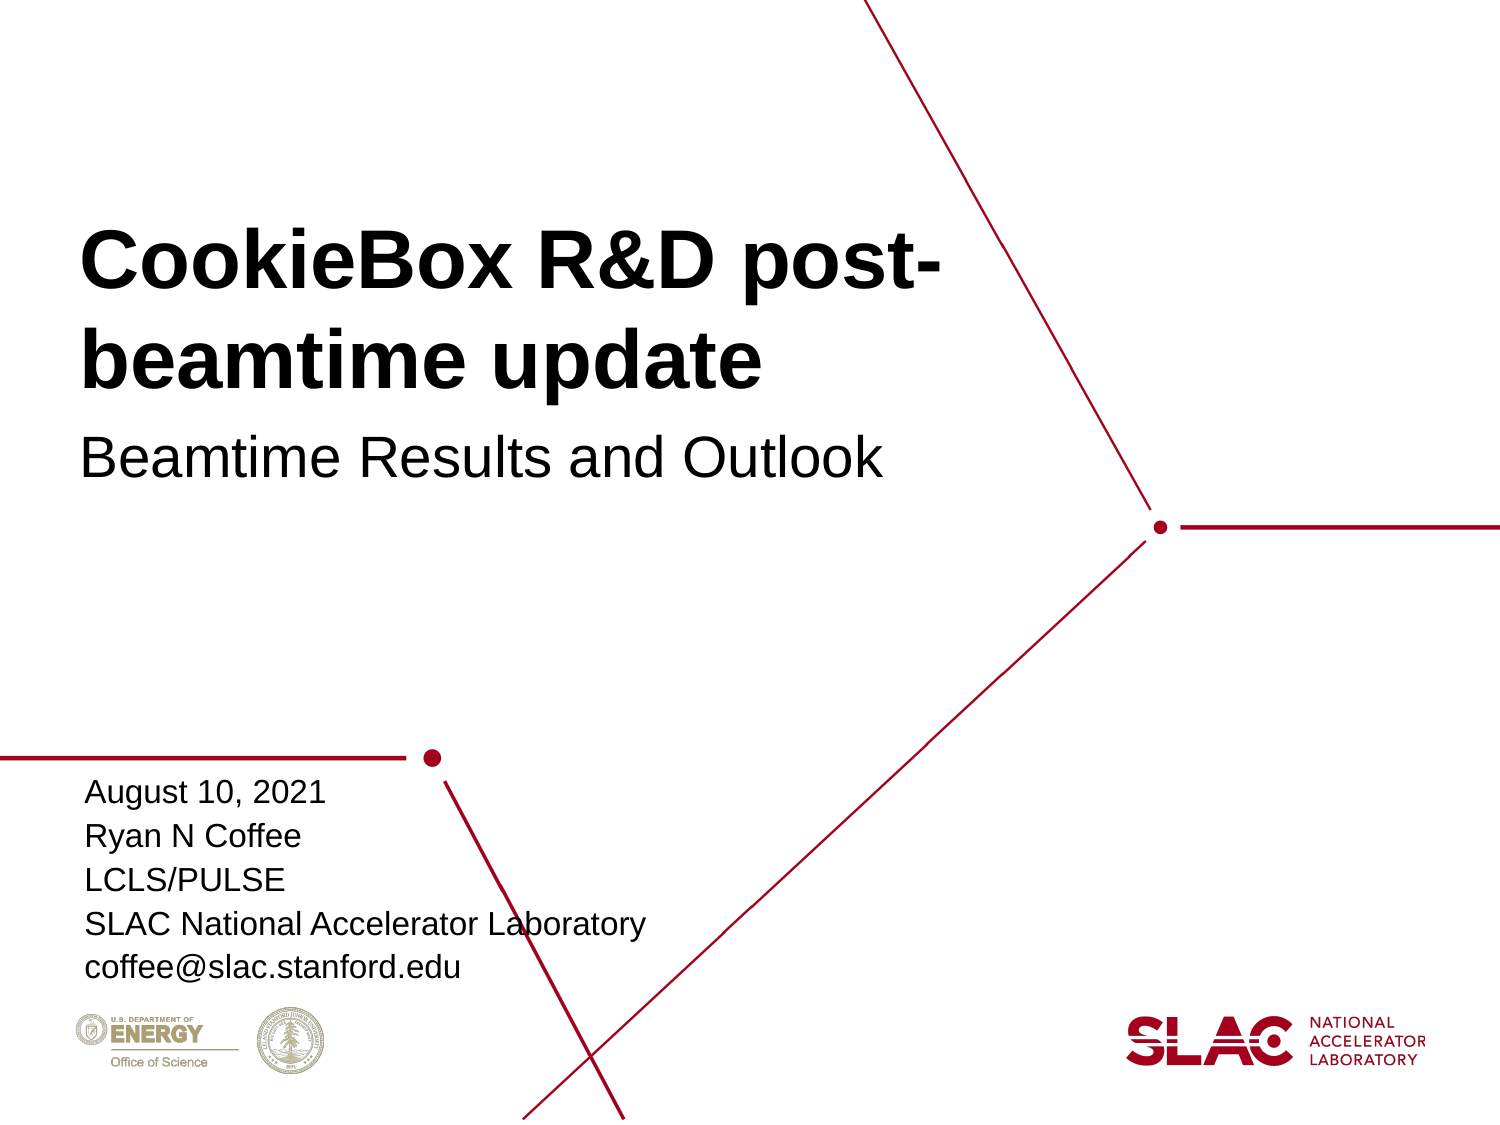

# CookieBox R&D post-beamtime update
Beamtime Results and Outlook
August 10, 2021
Ryan N Coffee
LCLS/PULSE
SLAC National Accelerator Laboratory
coffee@slac.stanford.edu